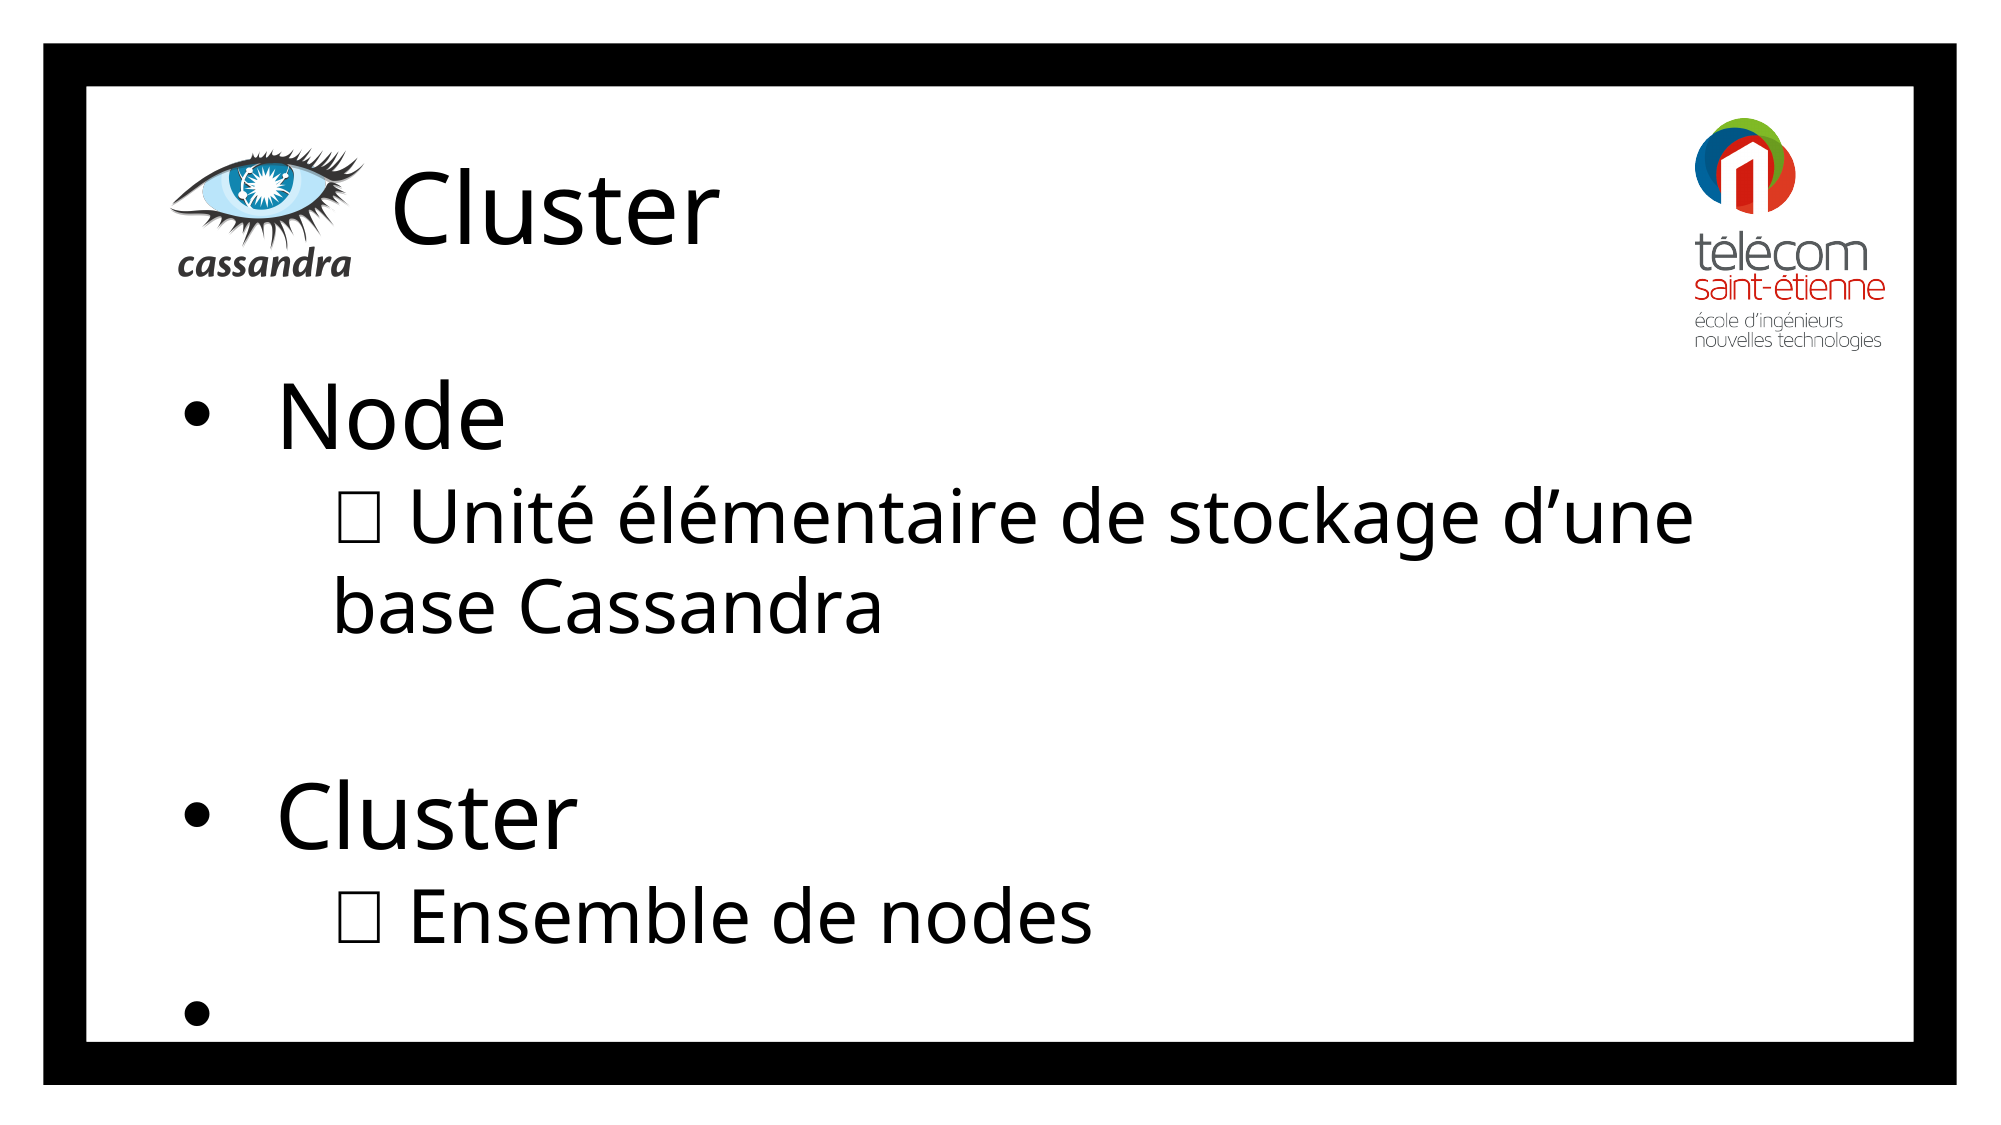

# Cluster
Node
 Unité élémentaire de stockage d’une base Cassandra
Cluster
 Ensemble de nodes